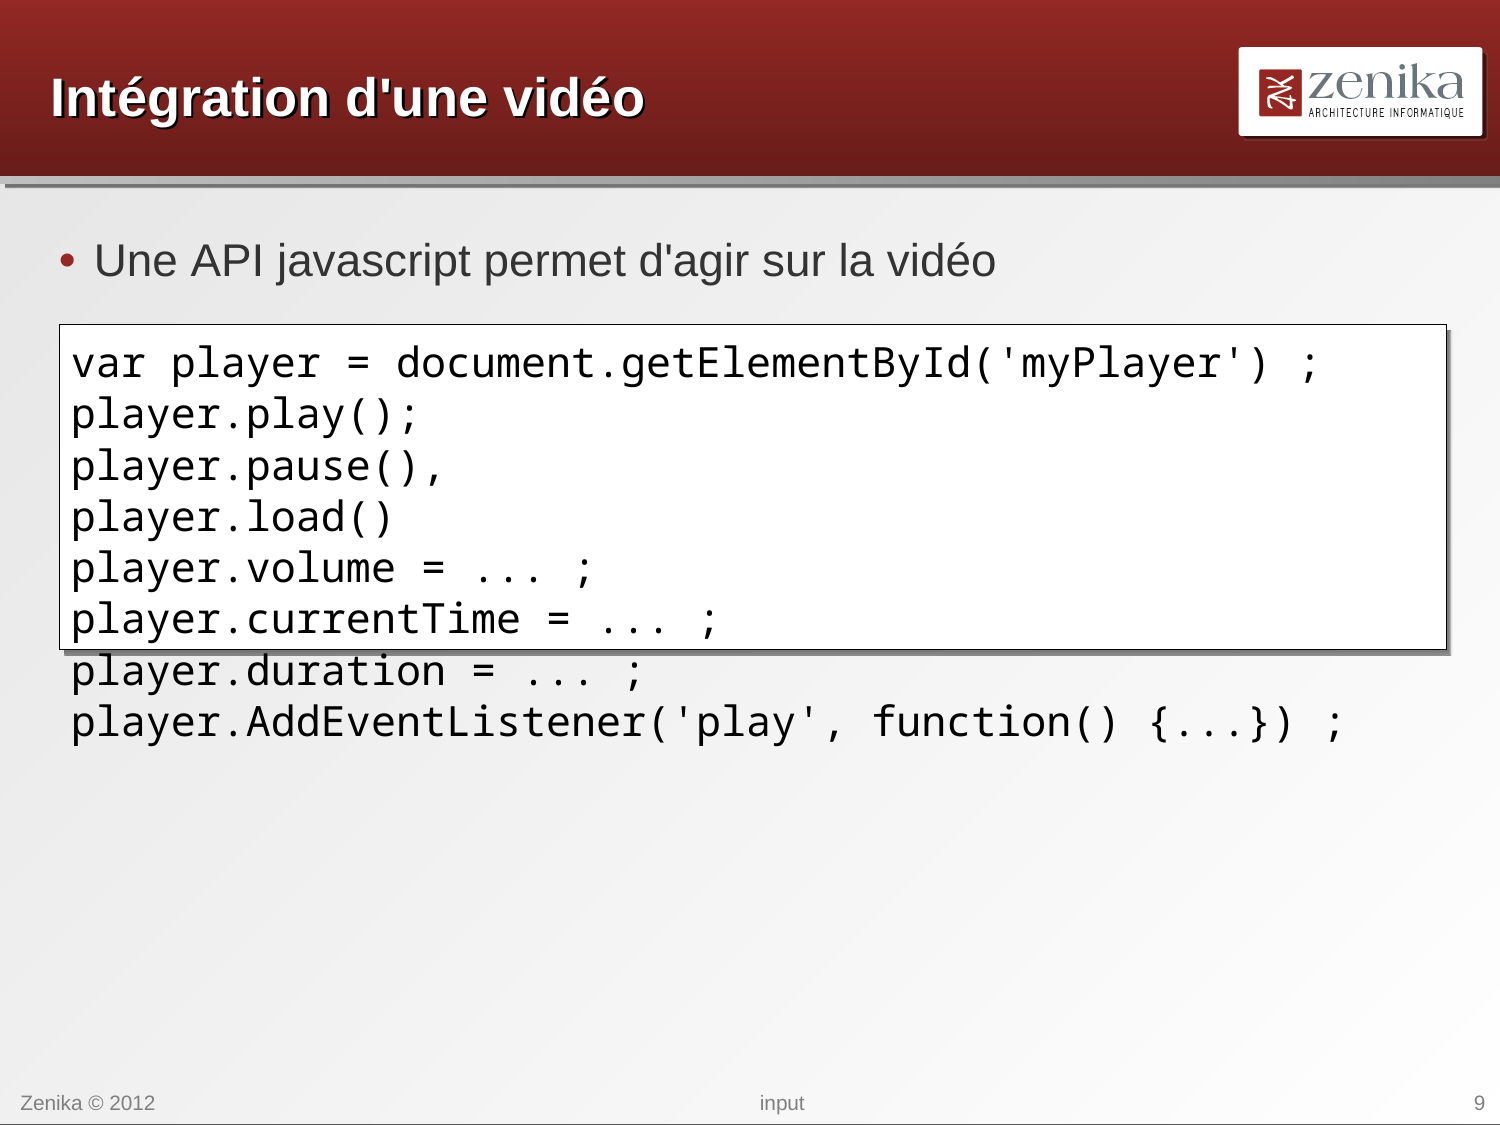

# Intégration d'une vidéo
Une API javascript permet d'agir sur la vidéo
var player = document.getElementById('myPlayer') ;
player.play();
player.pause(),
player.load()
player.volume = ... ;
player.currentTime = ... ;
player.duration = ... ;
player.AddEventListener('play', function() {...}) ;